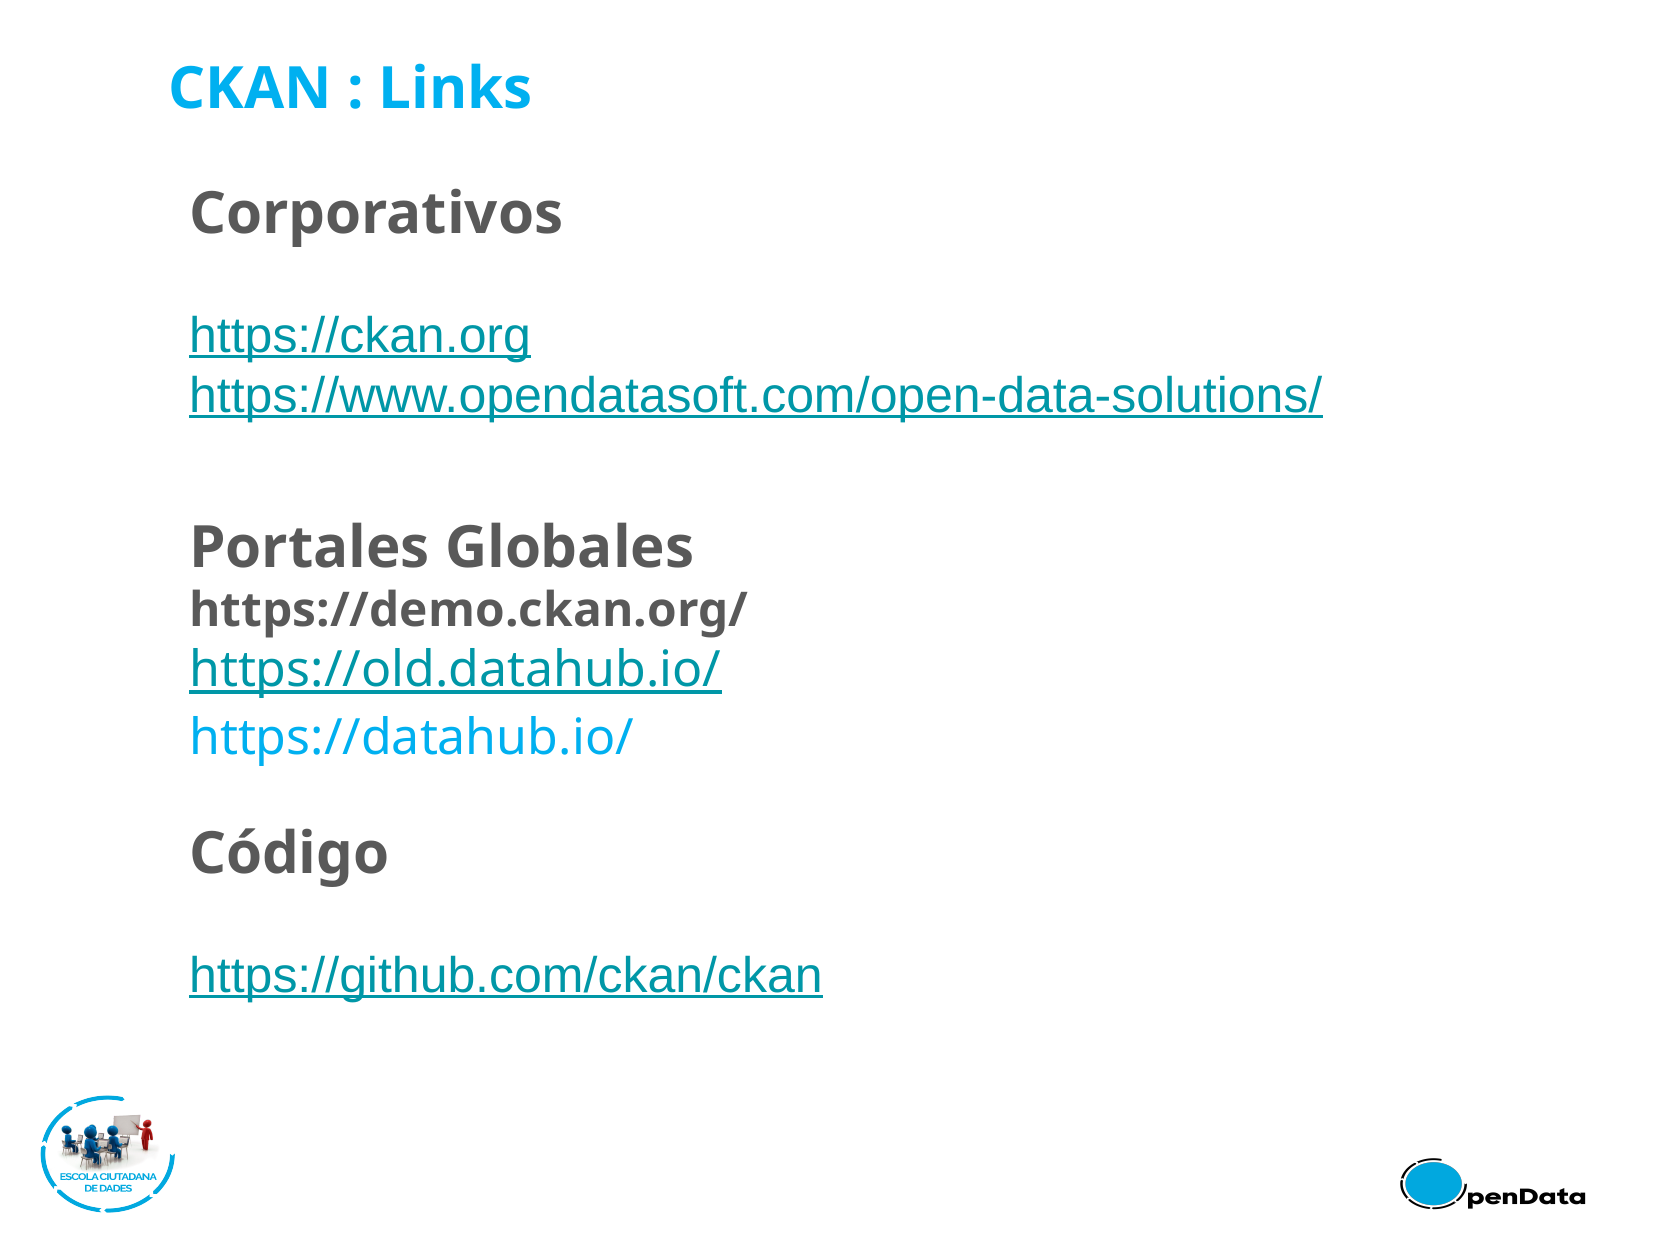

CKAN : Links
Corporativos
https://ckan.org
https://www.opendatasoft.com/open-data-solutions/
Portales Globales
https://demo.ckan.org/
https://old.datahub.io/
https://datahub.io/
Código
https://github.com/ckan/ckan